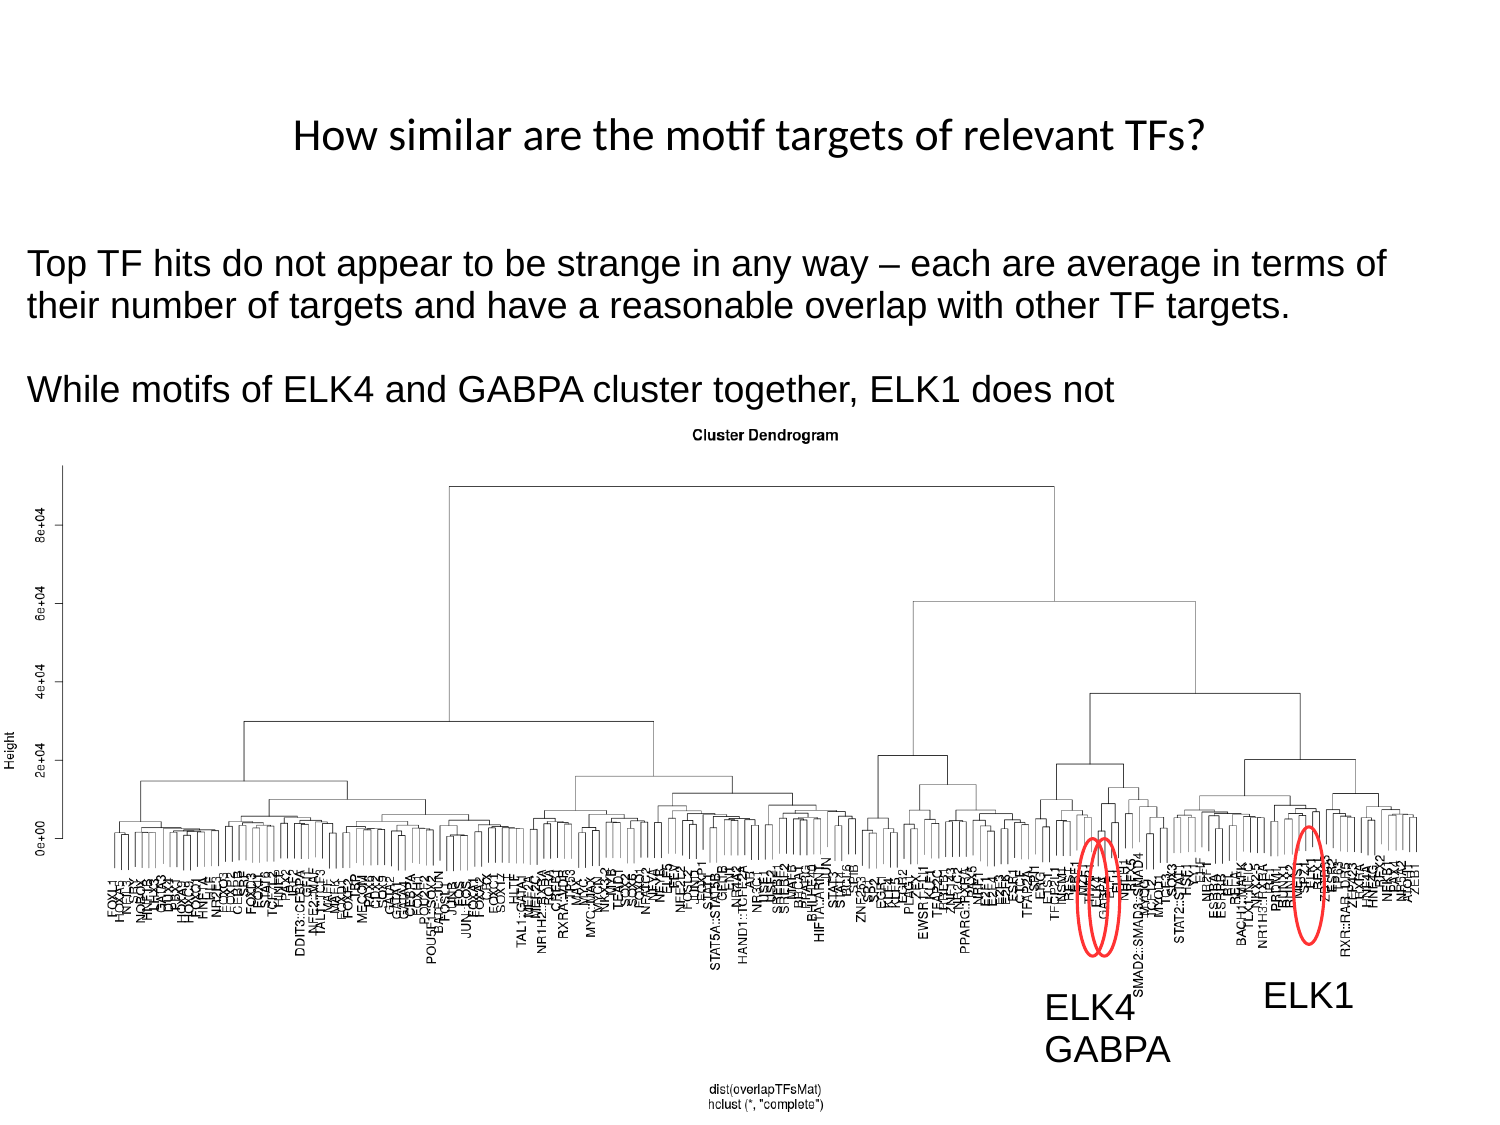

# How similar are the motif targets of relevant TFs?
Top TF hits do not appear to be strange in any way – each are average in terms of their number of targets and have a reasonable overlap with other TF targets.
While motifs of ELK4 and GABPA cluster together, ELK1 does not
ELK1
ELK4
GABPA